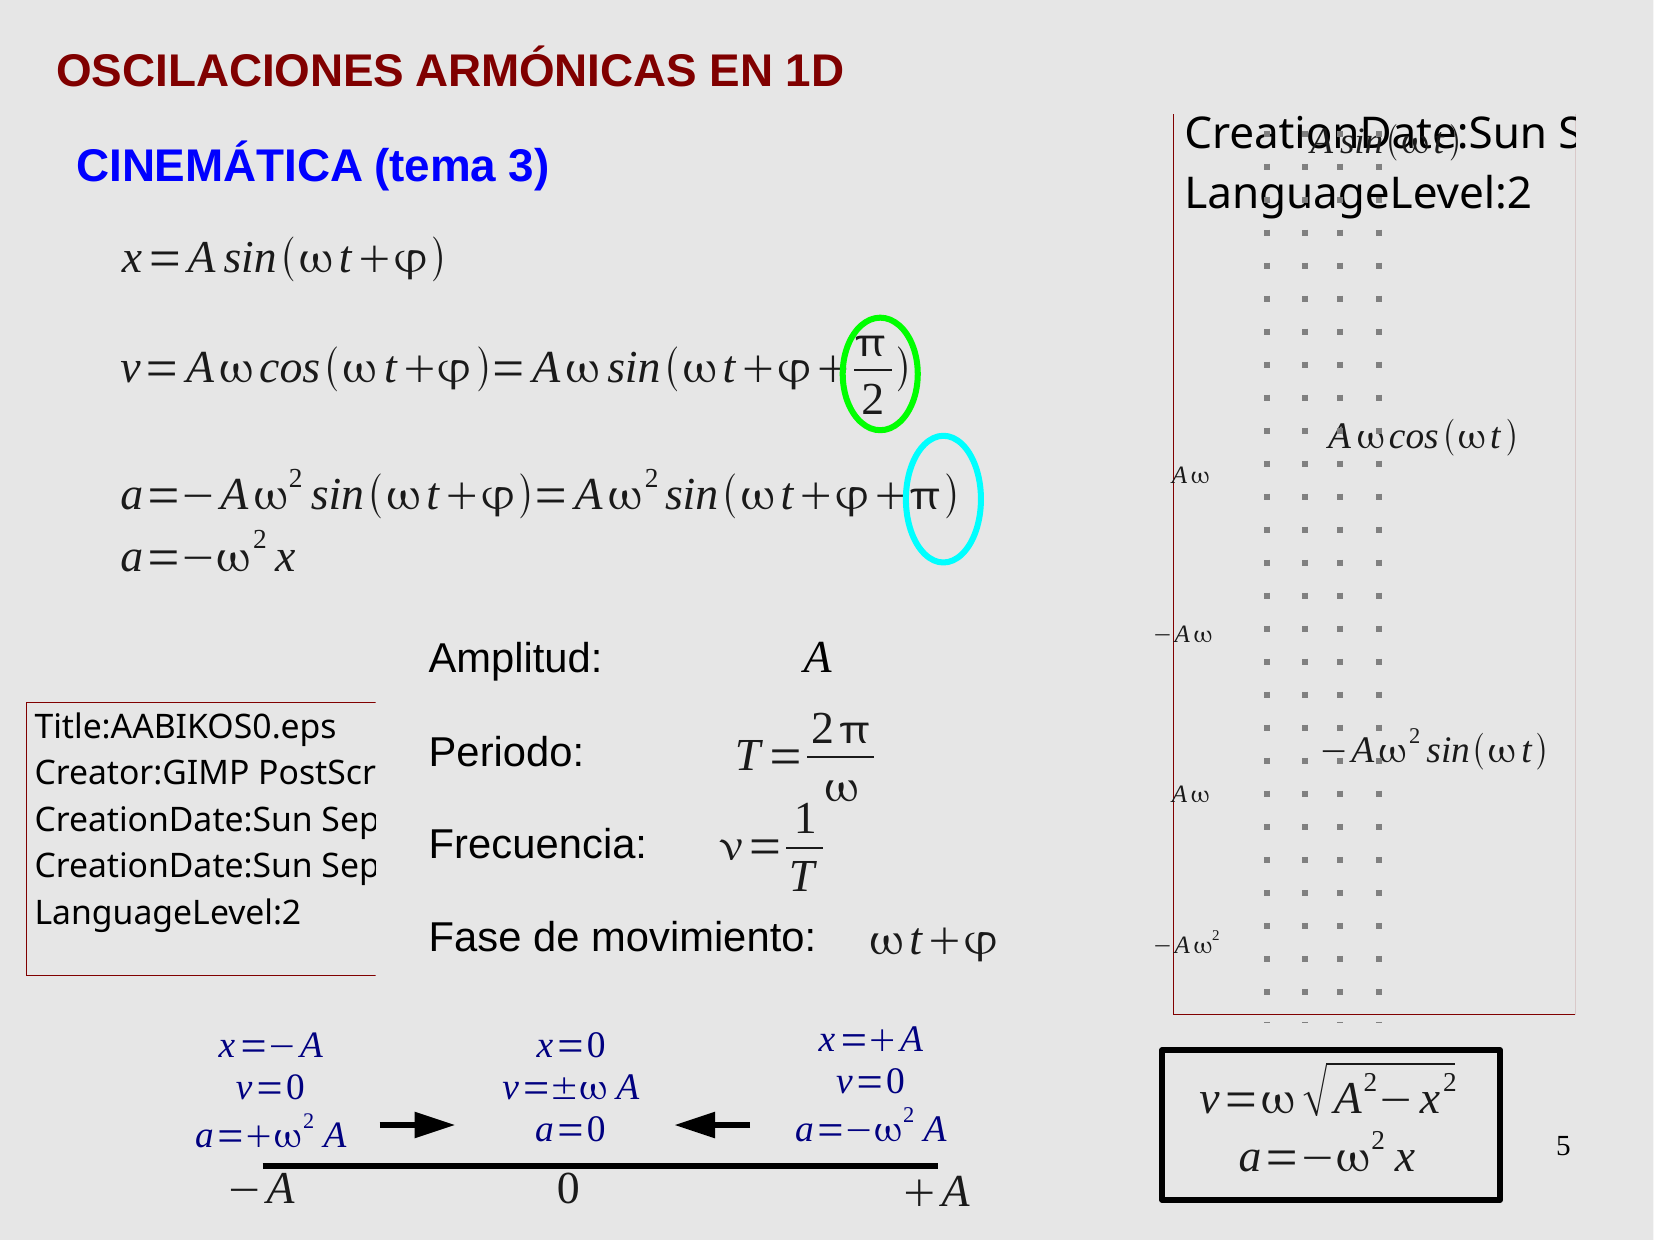

OSCILACIONES ARMÓNICAS EN 1D
CINEMÁTICA (tema 3)
Amplitud: 			A
Periodo:
Frecuencia:
Fase de movimiento:
5